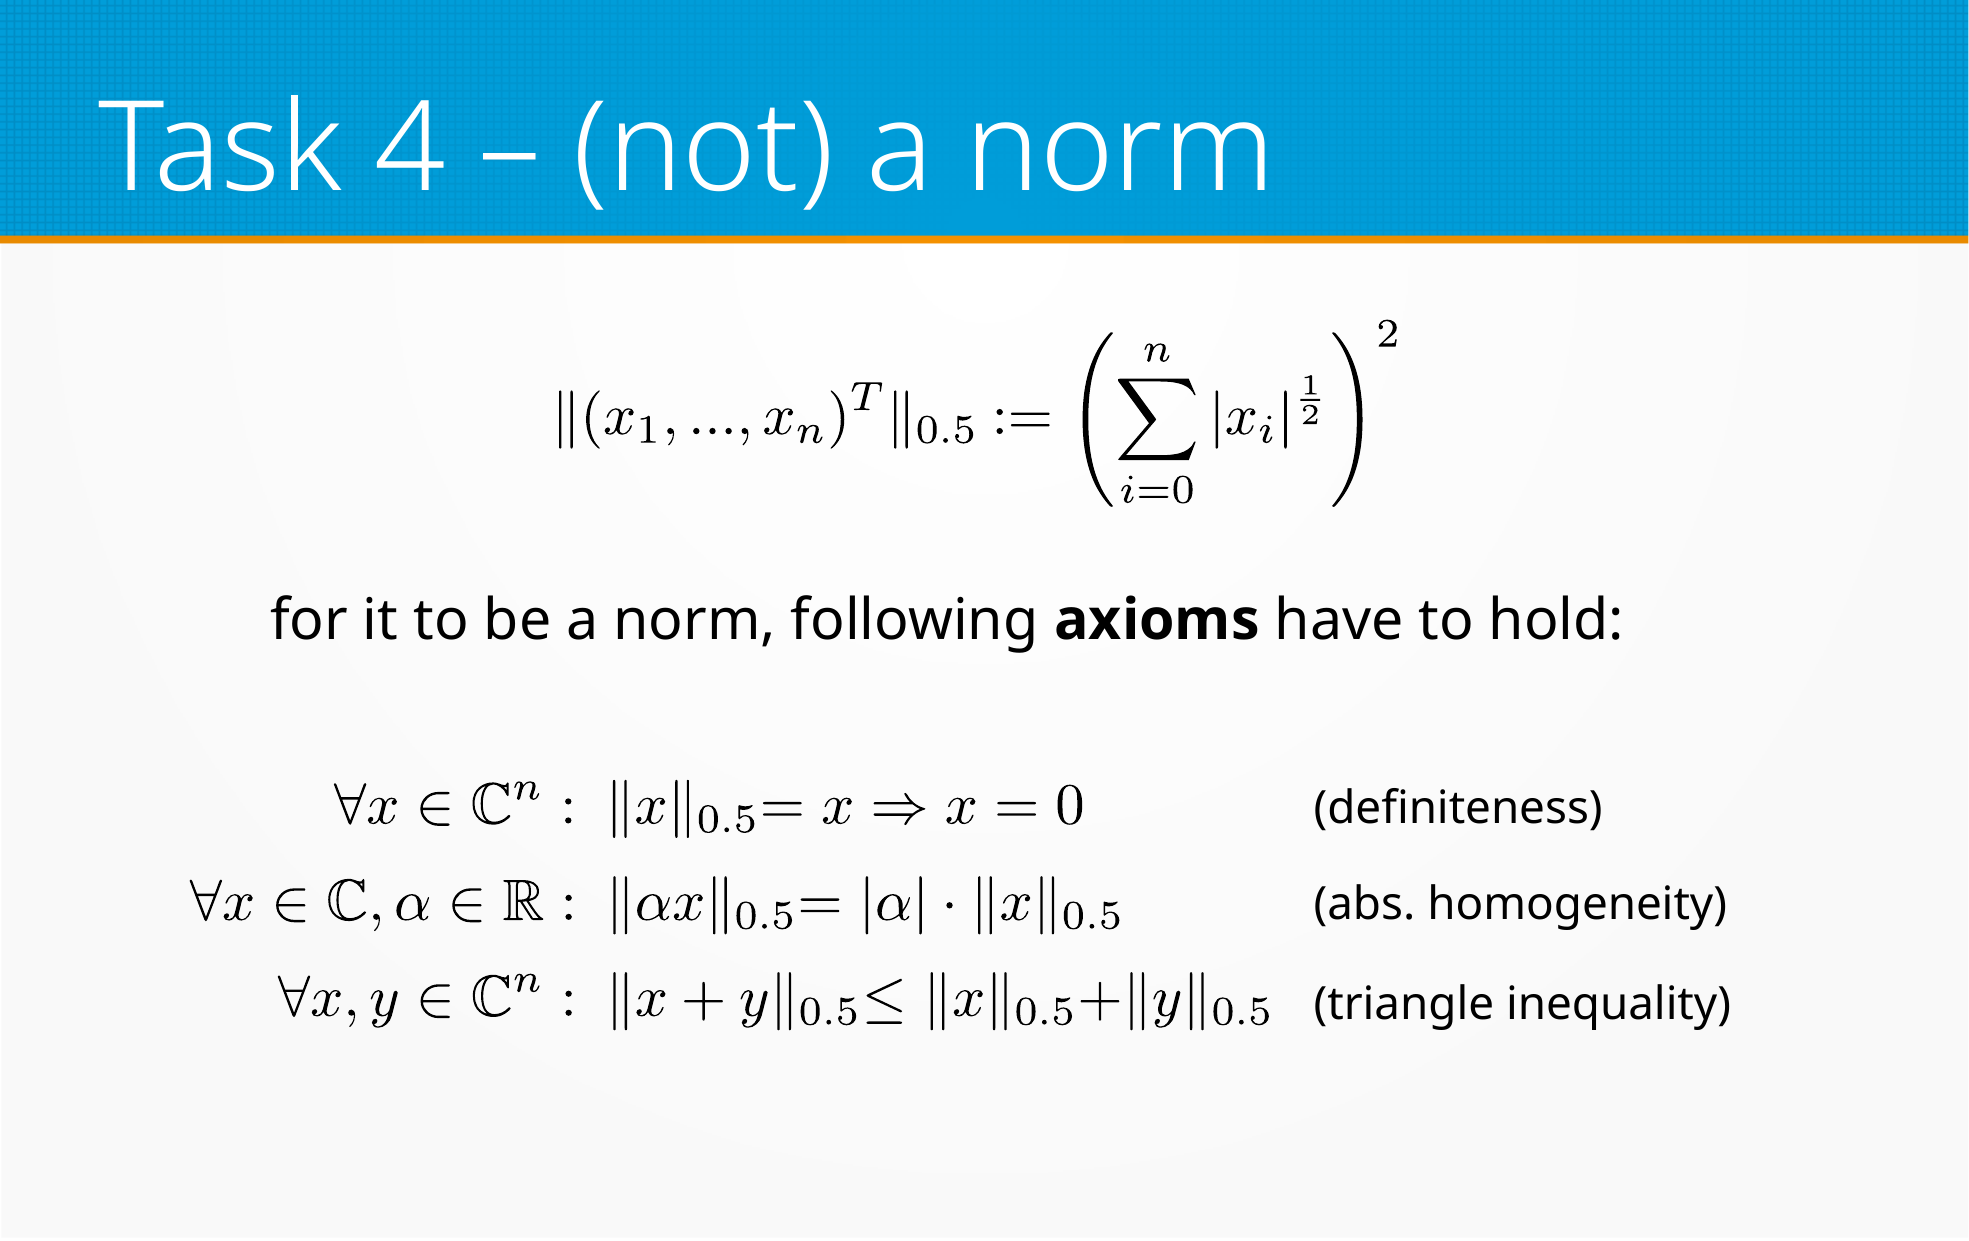

# Task 4 – (not) a norm
for it to be a norm, following axioms have to hold:
(definiteness)
(abs. homogeneity)
(triangle inequality)